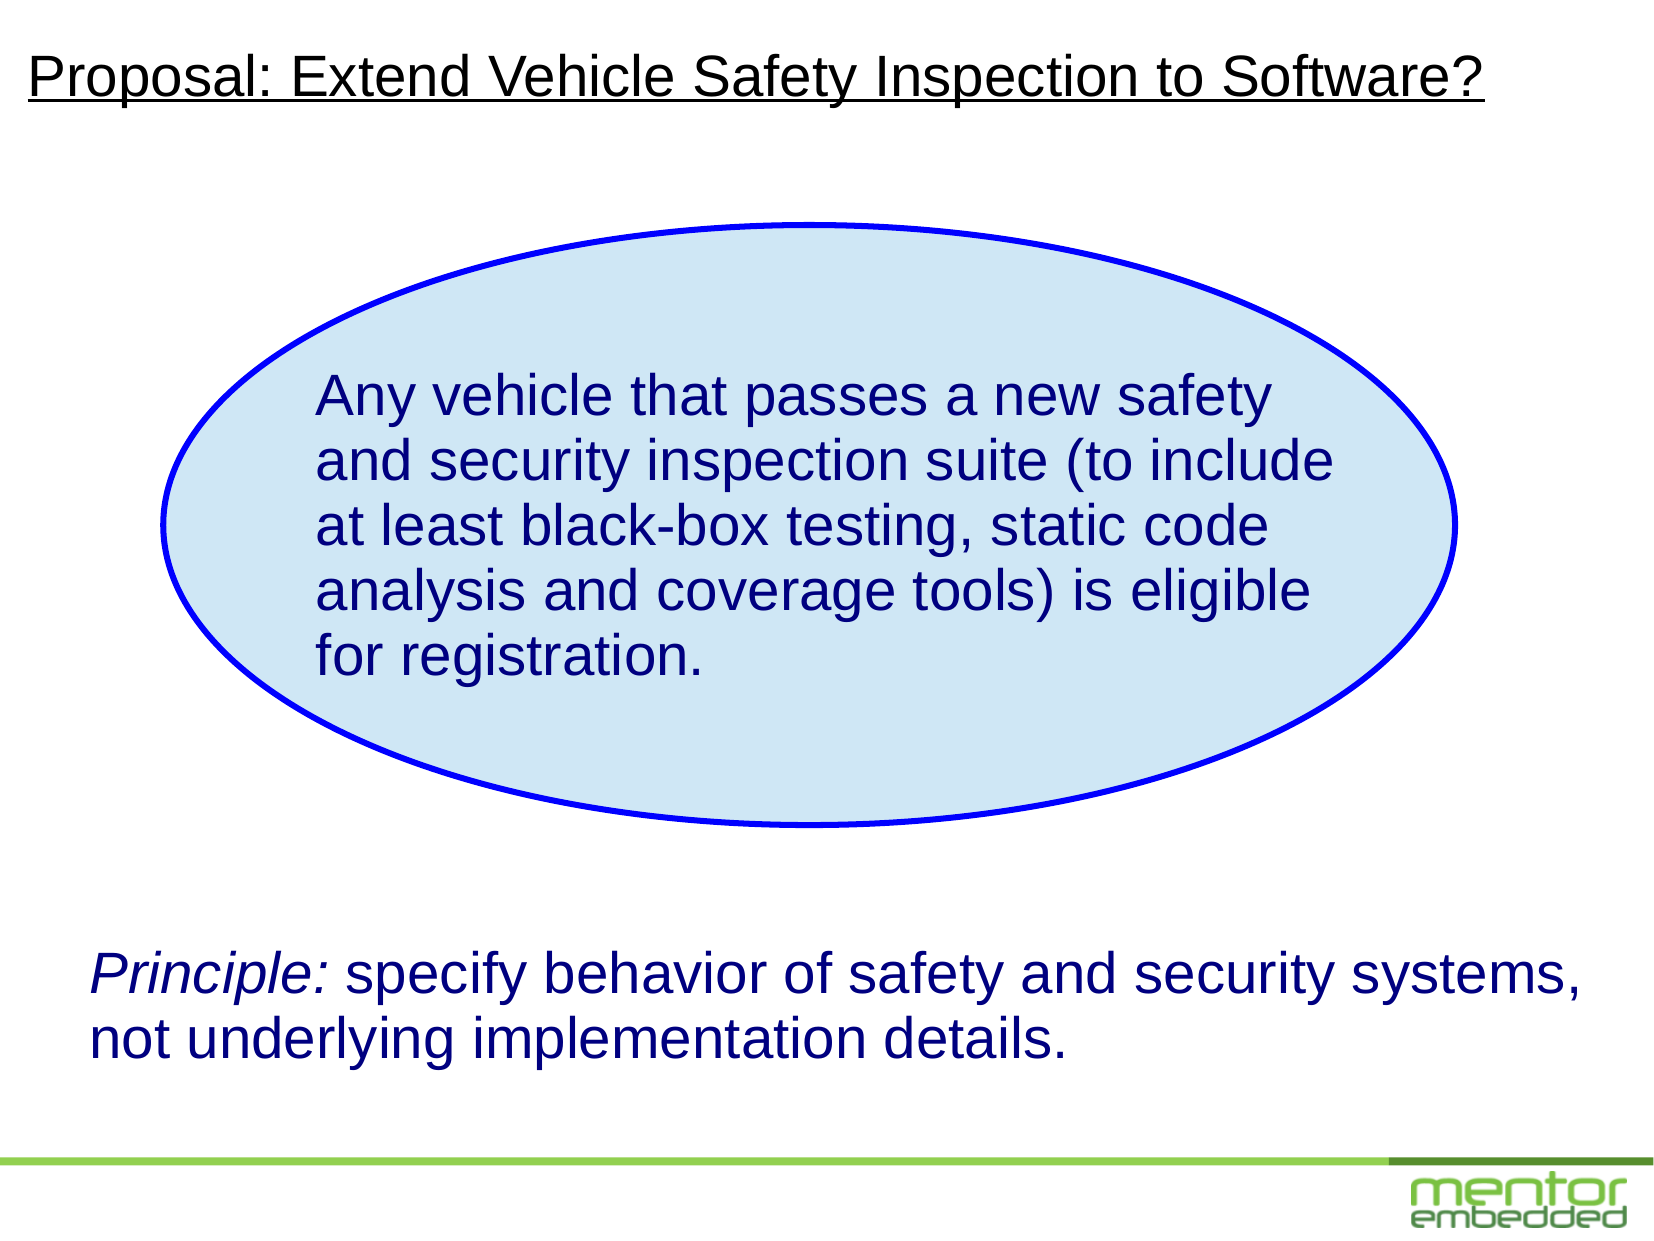

# Proposal: Extend Vehicle Safety Inspection to Software?
Any vehicle that passes a new safety and security inspection suite (to include at least black-box testing, static code analysis and coverage tools) is eligible for registration.
Principle: specify behavior of safety and security systems,
not underlying implementation details.